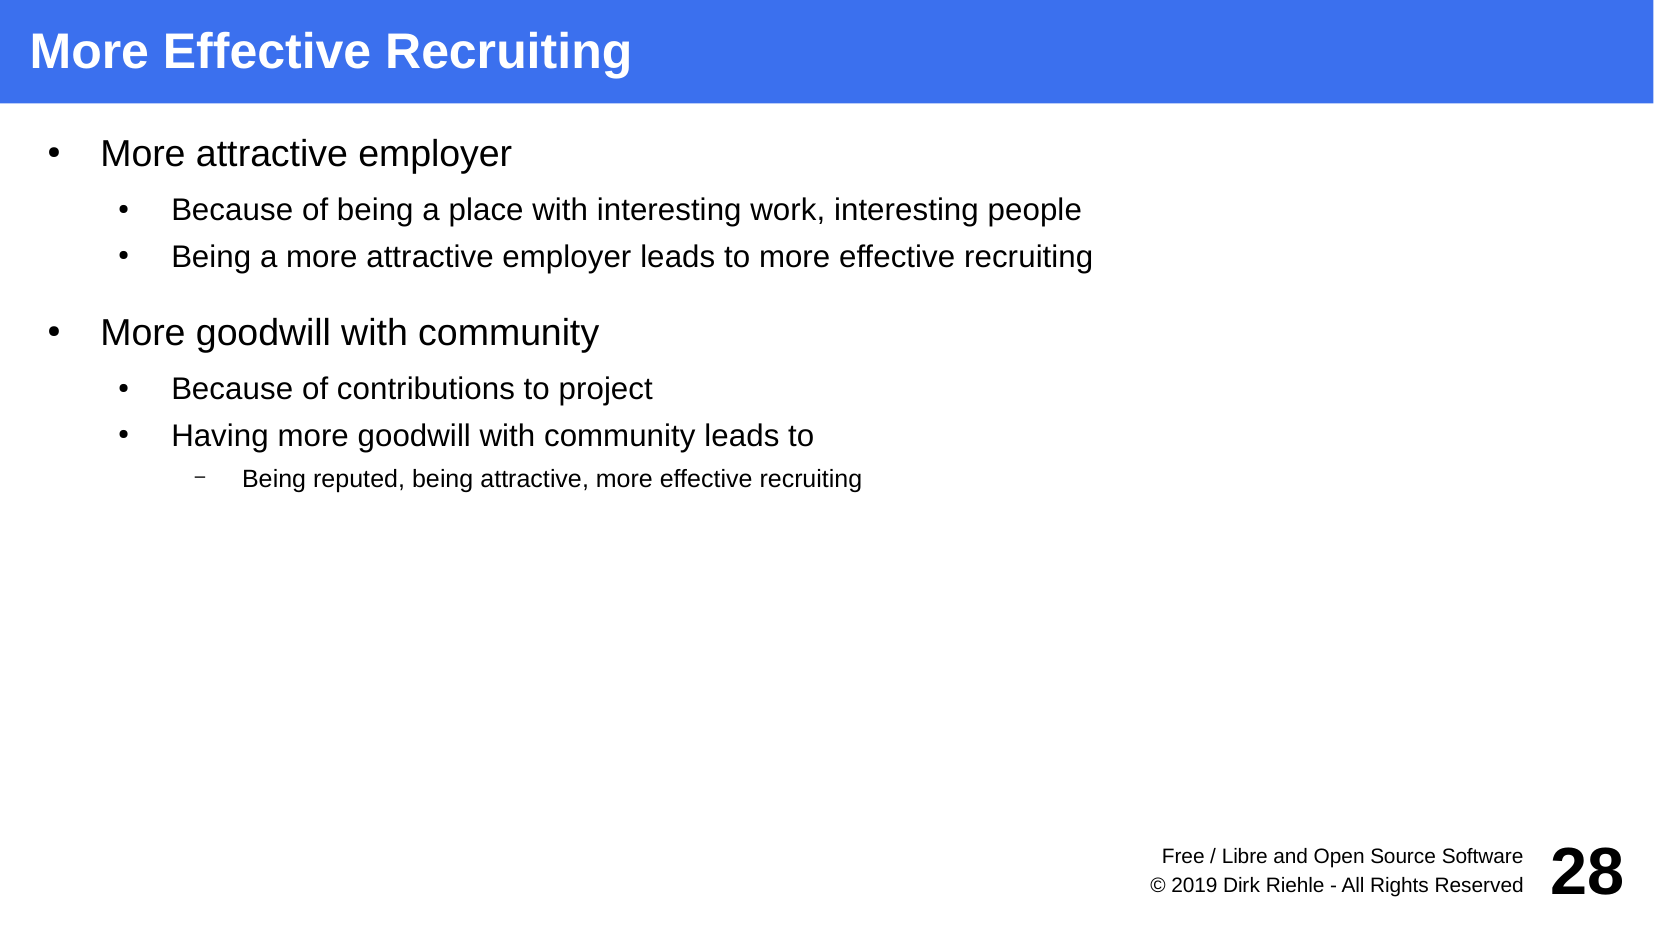

# More Effective Recruiting
More attractive employer
Because of being a place with interesting work, interesting people
Being a more attractive employer leads to more effective recruiting
More goodwill with community
Because of contributions to project
Having more goodwill with community leads to
Being reputed, being attractive, more effective recruiting
Free / Libre and Open Source Software
28
© 2019 Dirk Riehle - All Rights Reserved